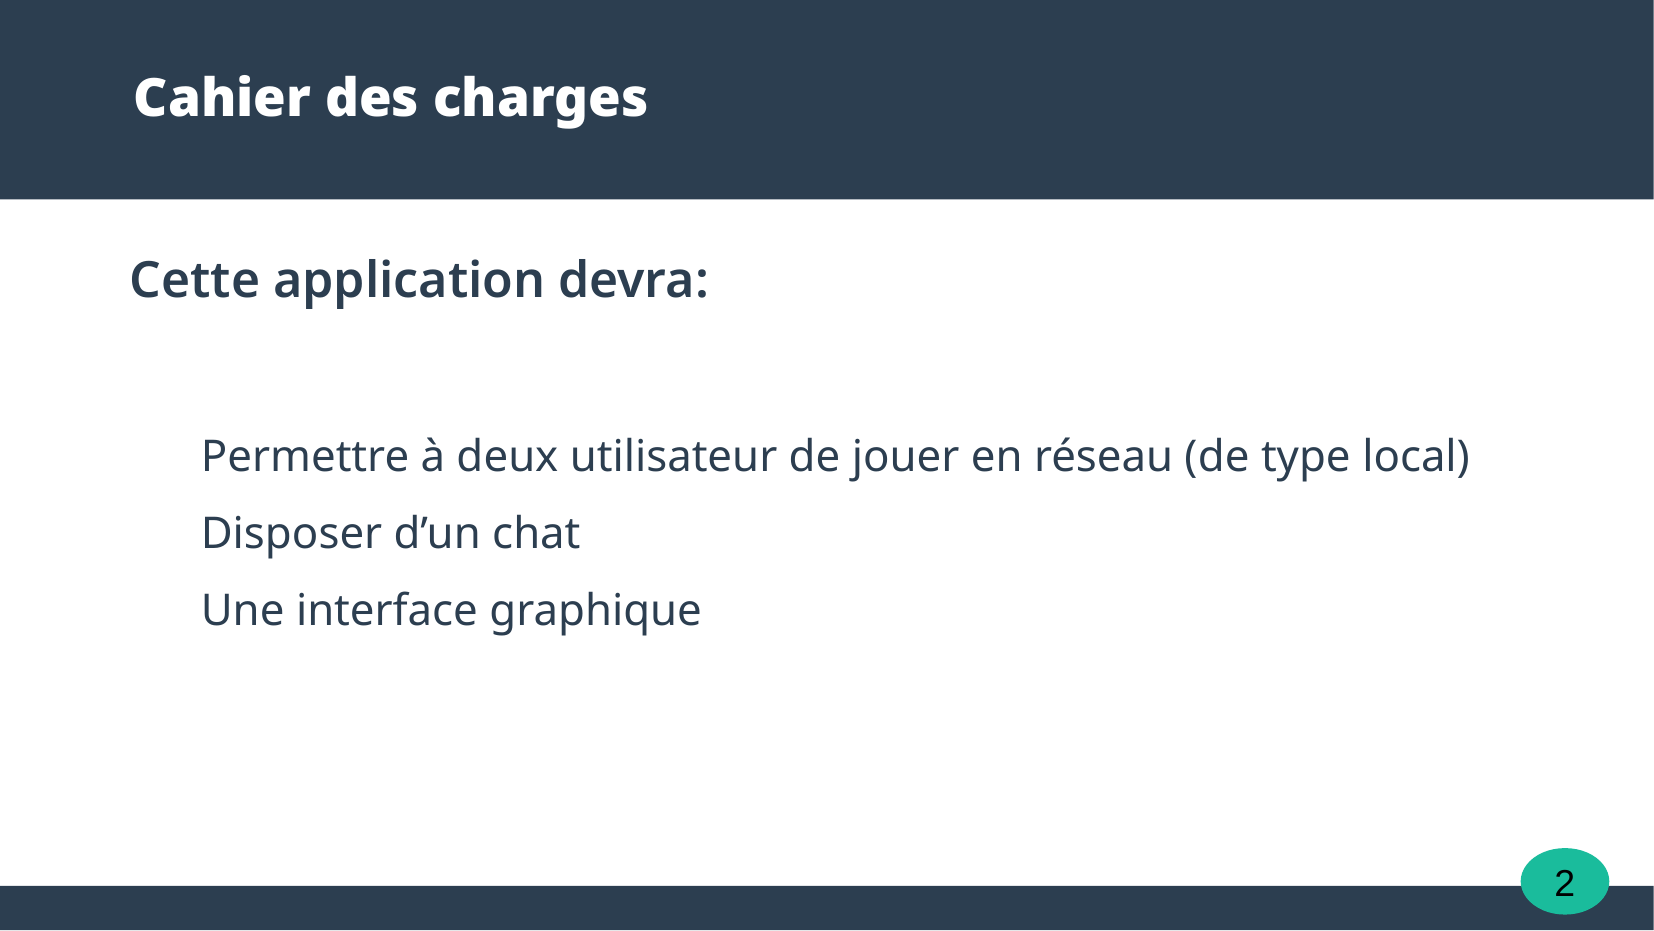

# Cahier des charges
Cette application devra:
Permettre à deux utilisateur de jouer en réseau (de type local)
Disposer d’un chat
Une interface graphique